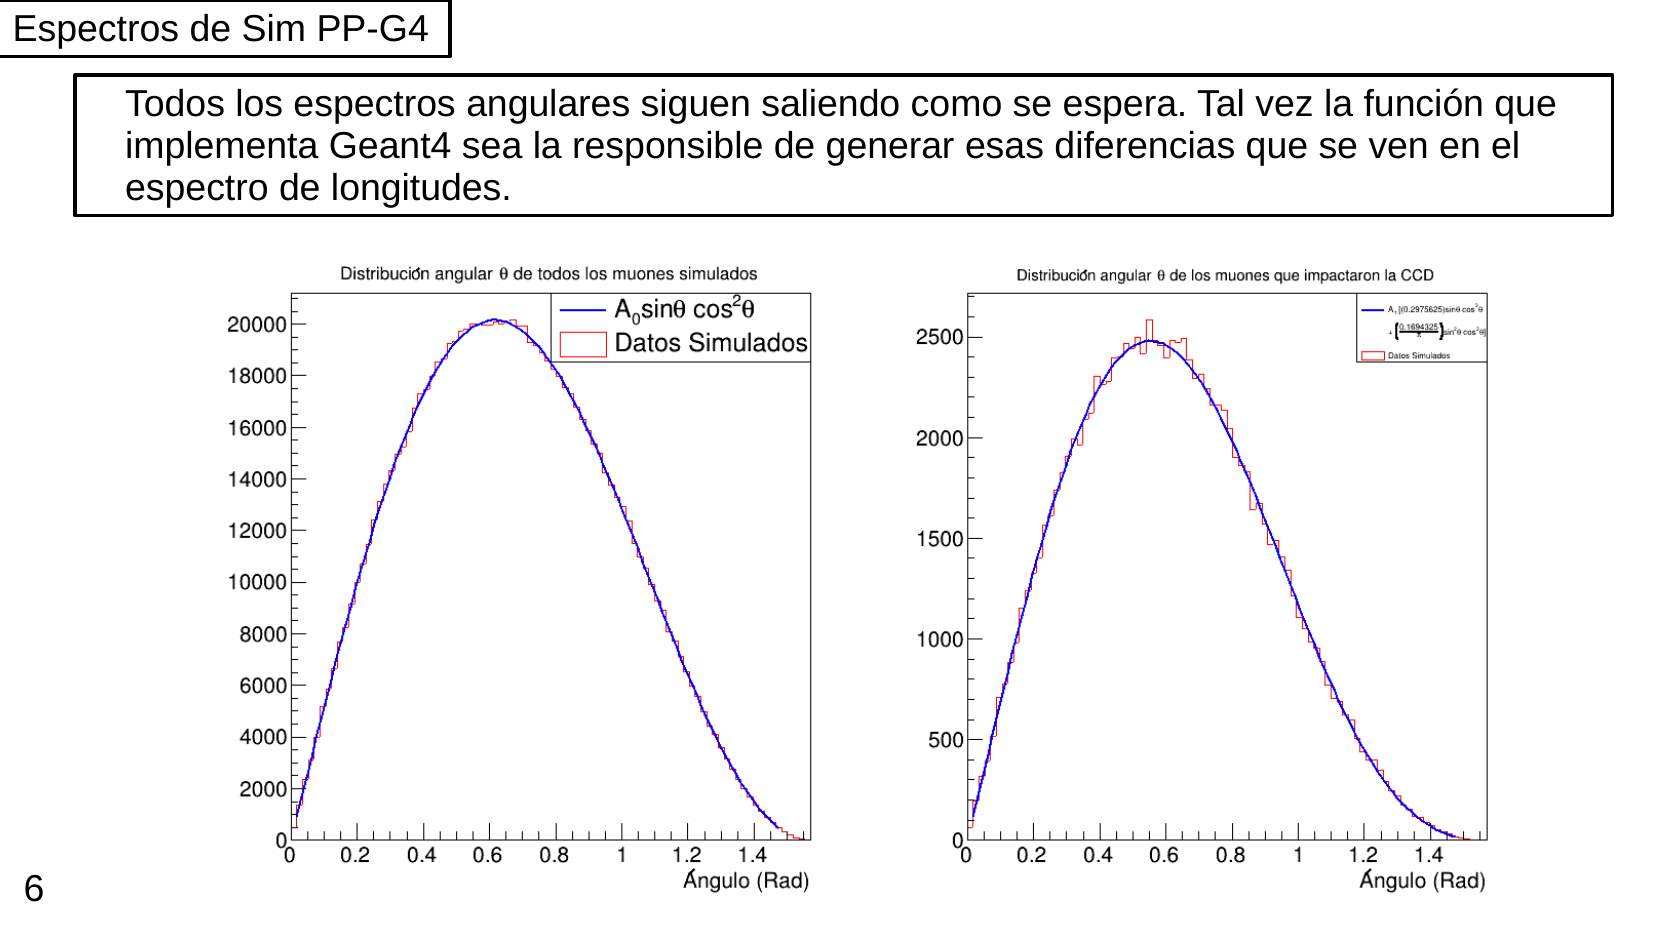

Espectros de Sim PP-G4
Todos los espectros angulares siguen saliendo como se espera. Tal vez la función que implementa Geant4 sea la responsible de generar esas diferencias que se ven en el espectro de longitudes.